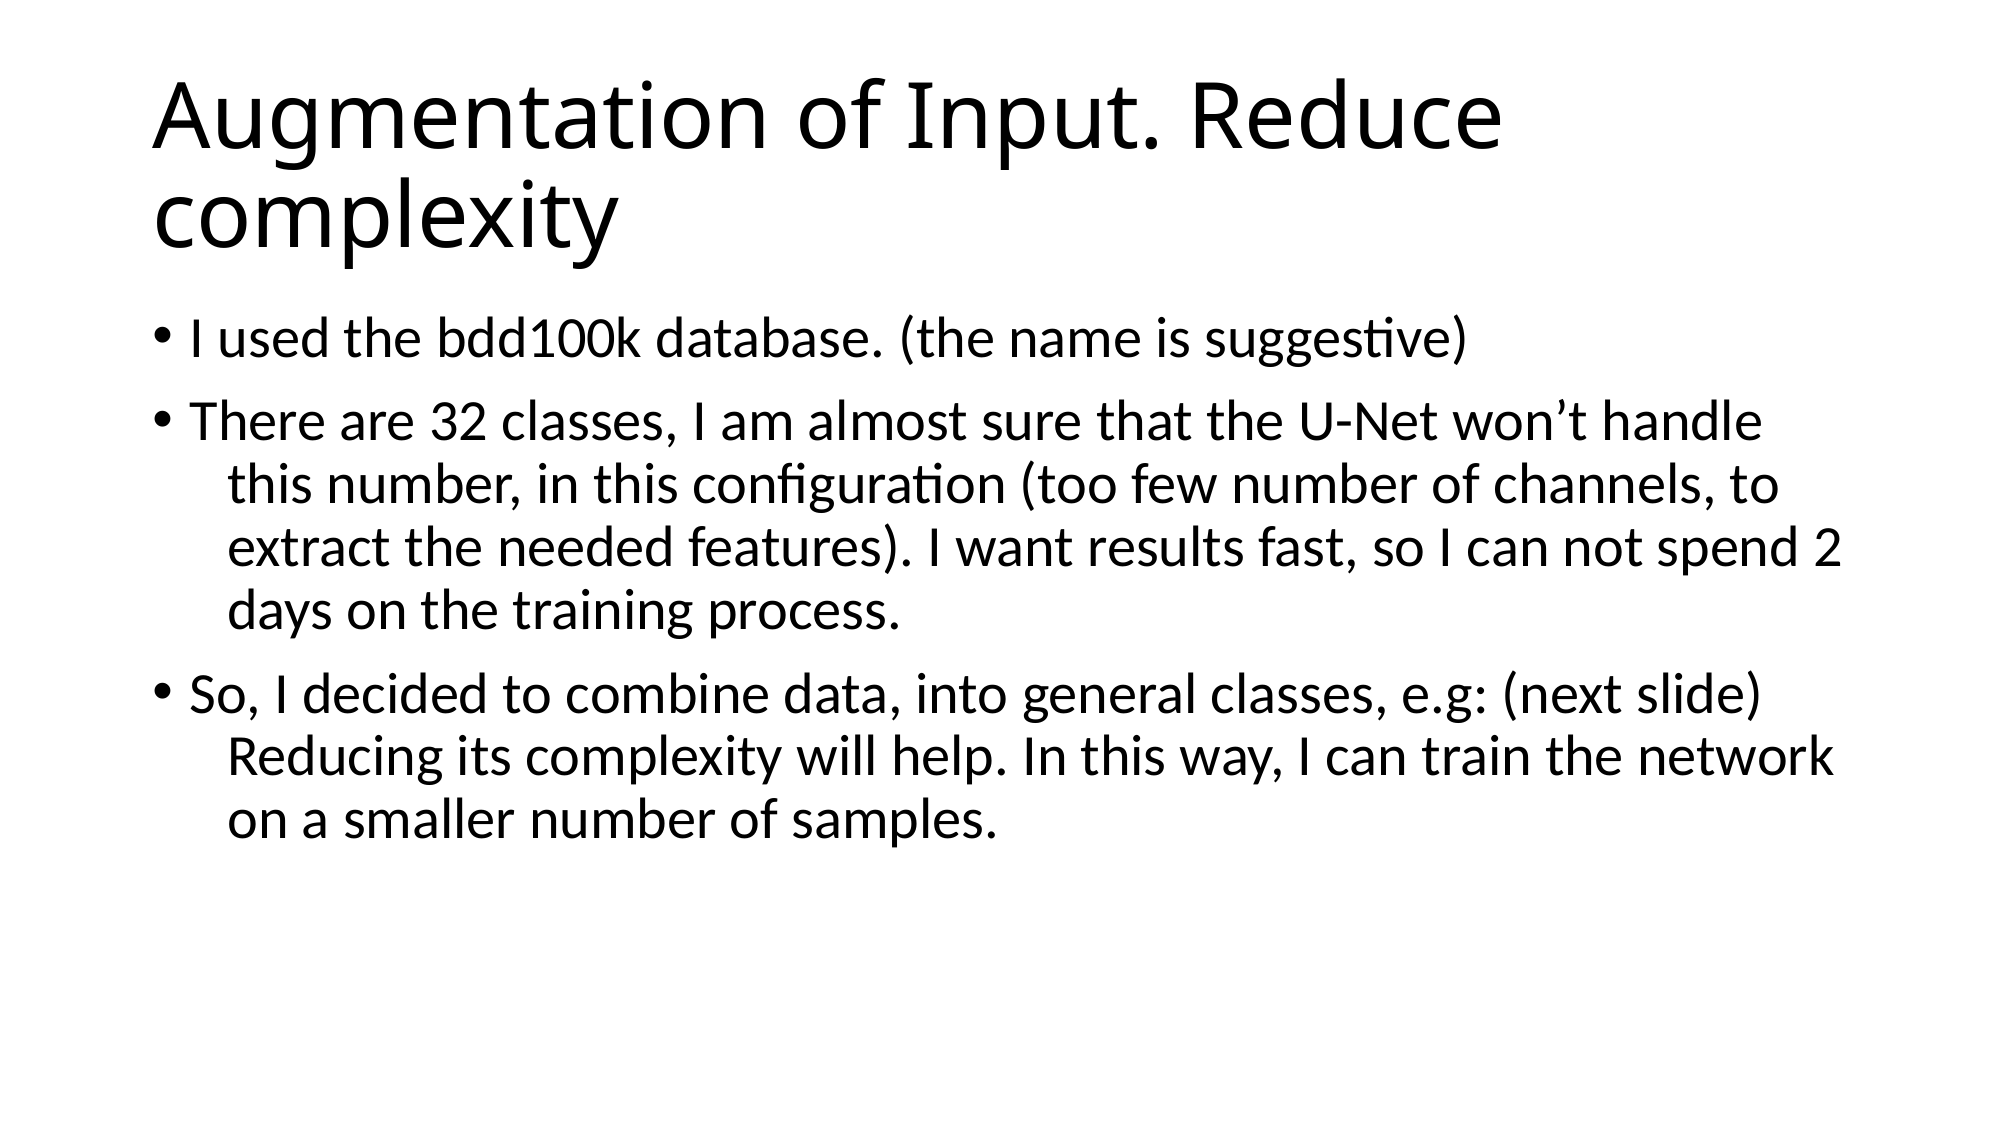

# Augmentation of Input. Reduce complexity
I used the bdd100k database. (the name is suggestive)
There are 32 classes, I am almost sure that the U-Net won’t handle this number, in this configuration (too few number of channels, to extract the needed features). I want results fast, so I can not spend 2 days on the training process.
So, I decided to combine data, into general classes, e.g: (next slide) Reducing its complexity will help. In this way, I can train the network on a smaller number of samples.